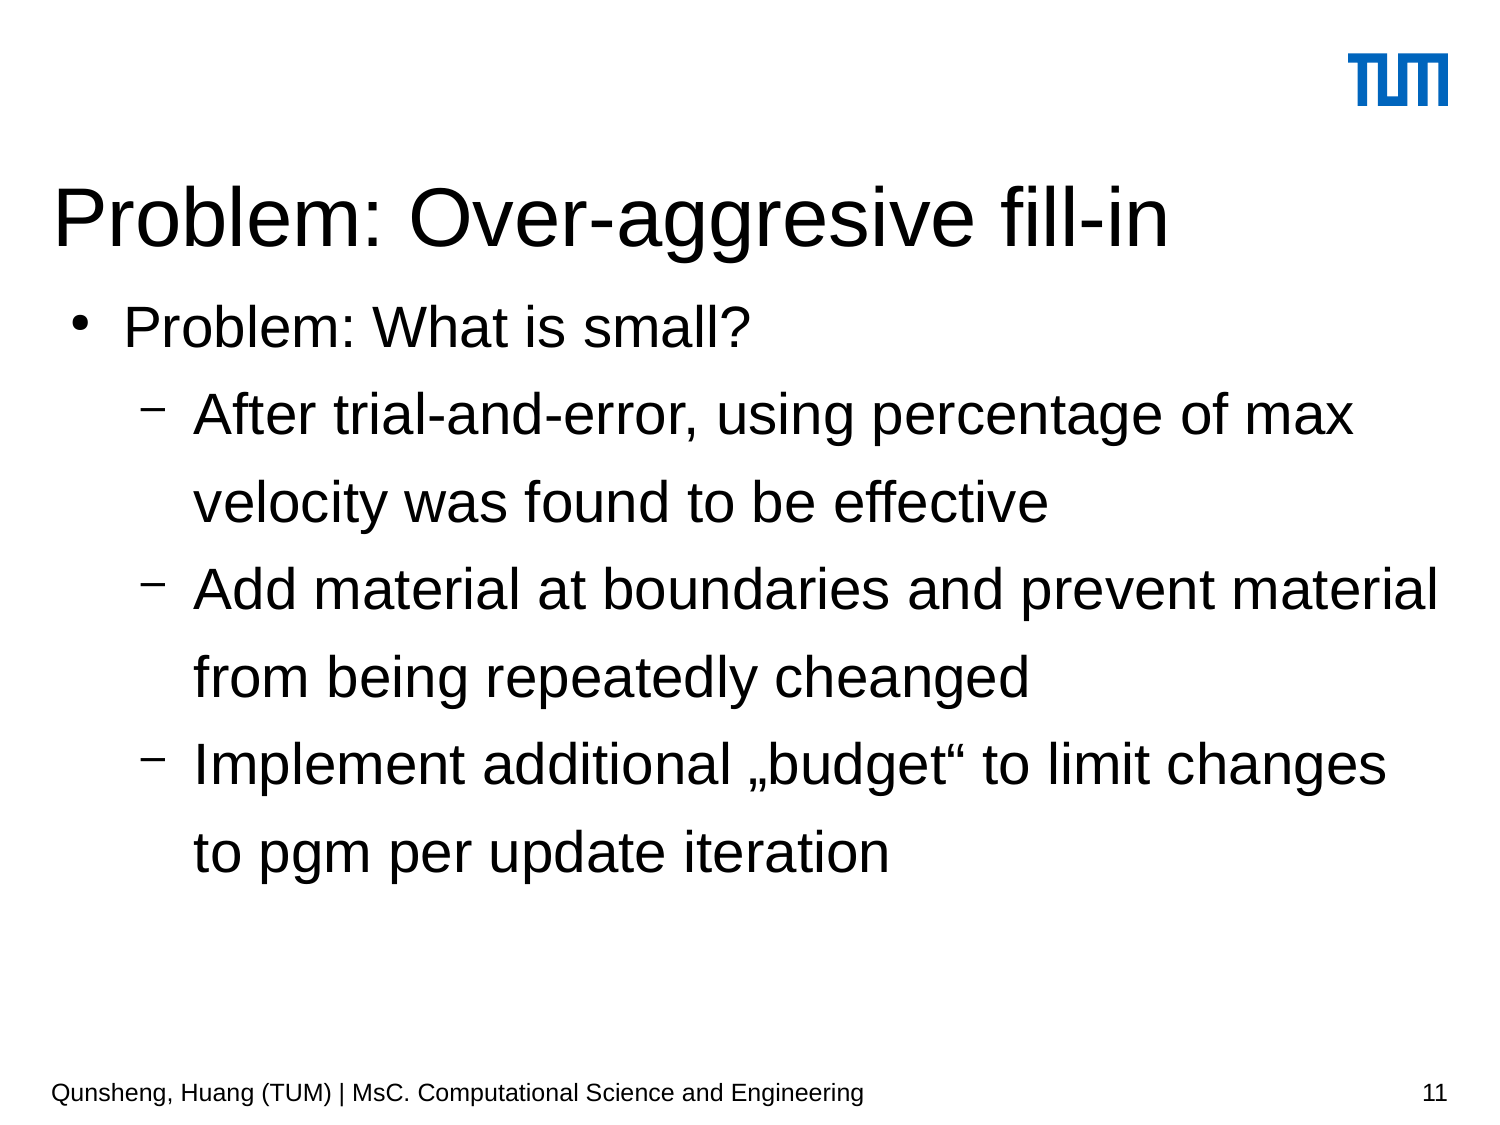

# Problem: Over-aggresive fill-in
Problem: What is small?
After trial-and-error, using percentage of max velocity was found to be effective
Add material at boundaries and prevent material from being repeatedly cheanged
Implement additional „budget“ to limit changes to pgm per update iteration
[2] precice – a coupling library for partitioned multi-physicssimulations on massively parallel systems http://www.precice.org.[Online]. Available: http://www.precice.org